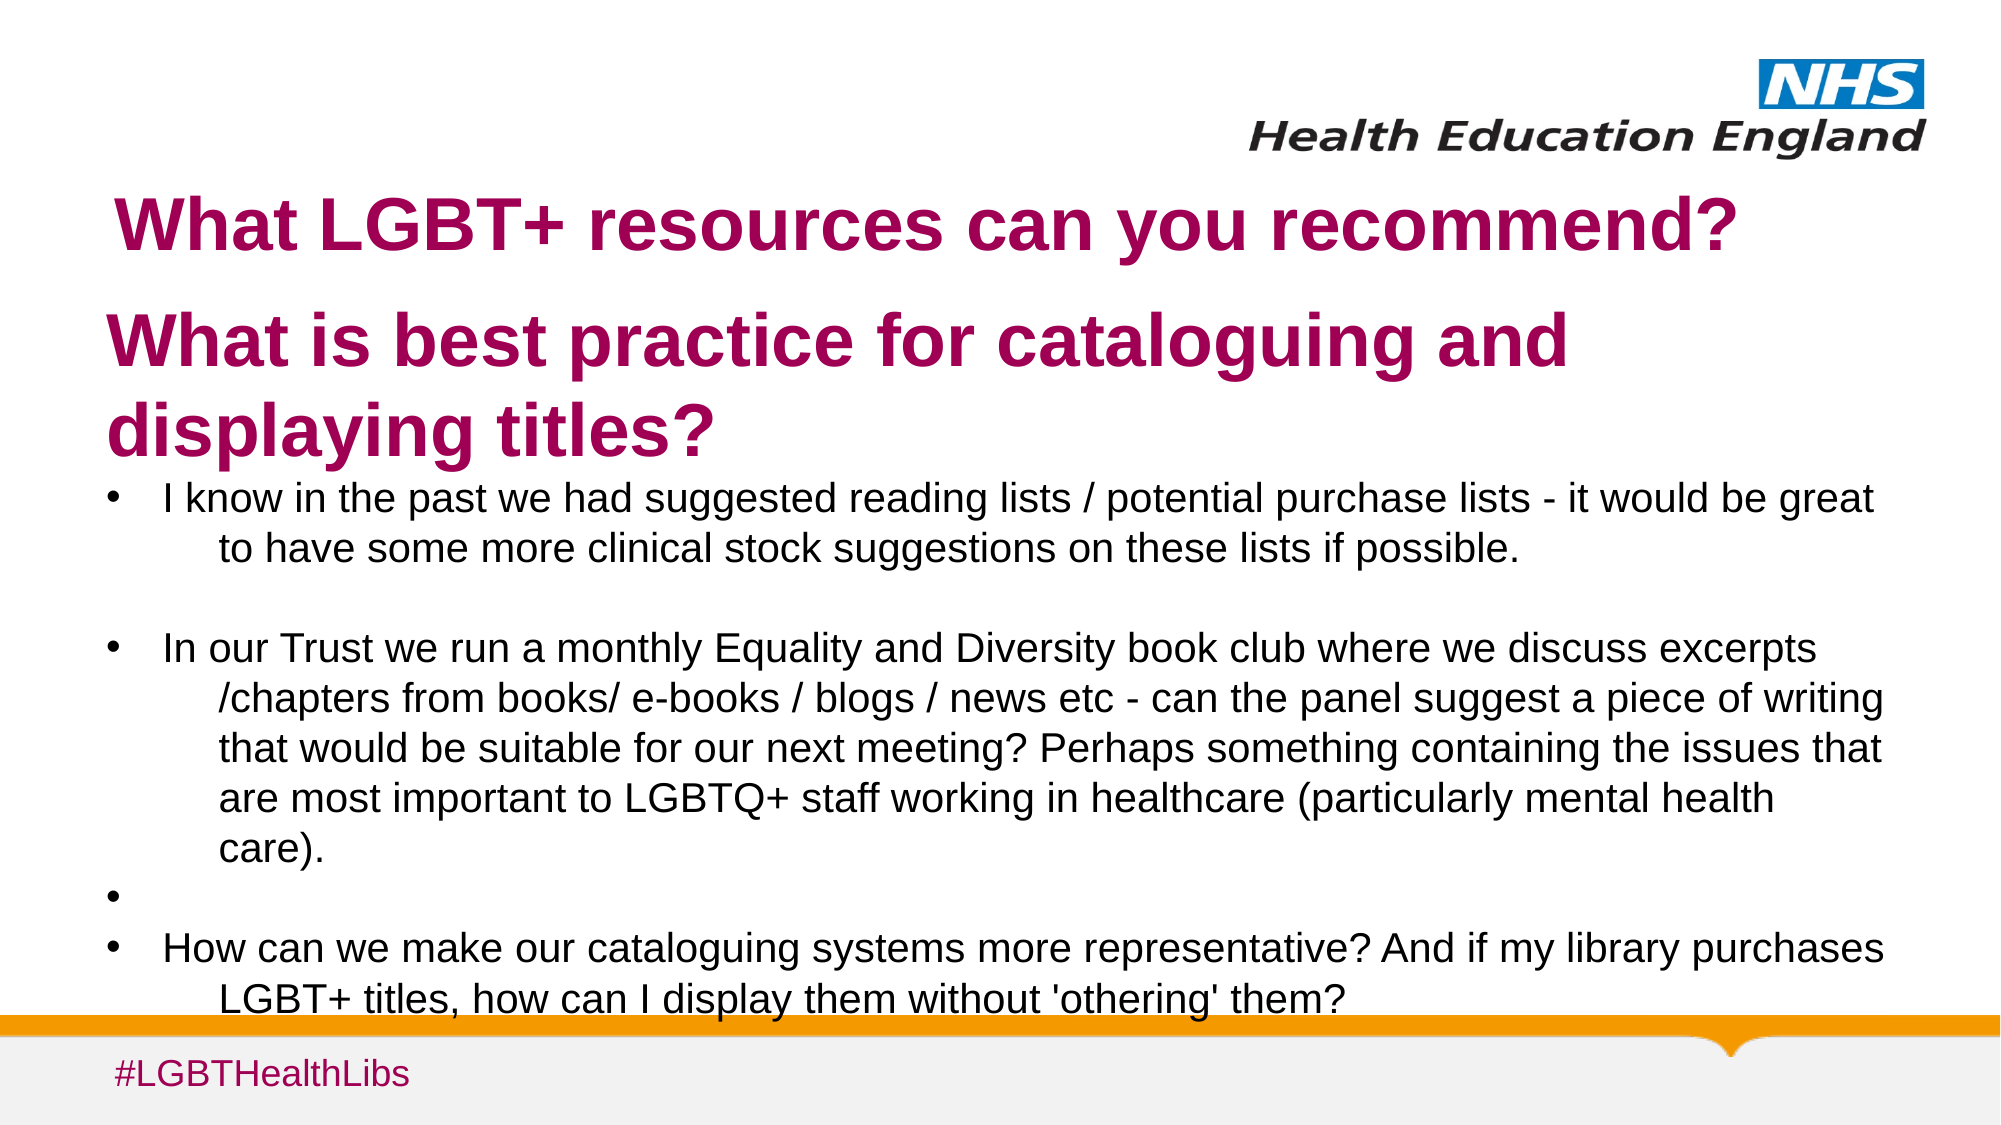

# What LGBT+ resources can you recommend?
What is best practice for cataloguing and displaying titles?
I know in the past we had suggested reading lists / potential purchase lists - it would be great to have some more clinical stock suggestions on these lists if possible.
In our Trust we run a monthly Equality and Diversity book club where we discuss excerpts /chapters from books/ e-books / blogs / news etc - can the panel suggest a piece of writing that would be suitable for our next meeting? Perhaps something containing the issues that are most important to LGBTQ+ staff working in healthcare (particularly mental health care).
How can we make our cataloguing systems more representative? And if my library purchases LGBT+ titles, how can I display them without 'othering' them?
#LGBTHealthLibs